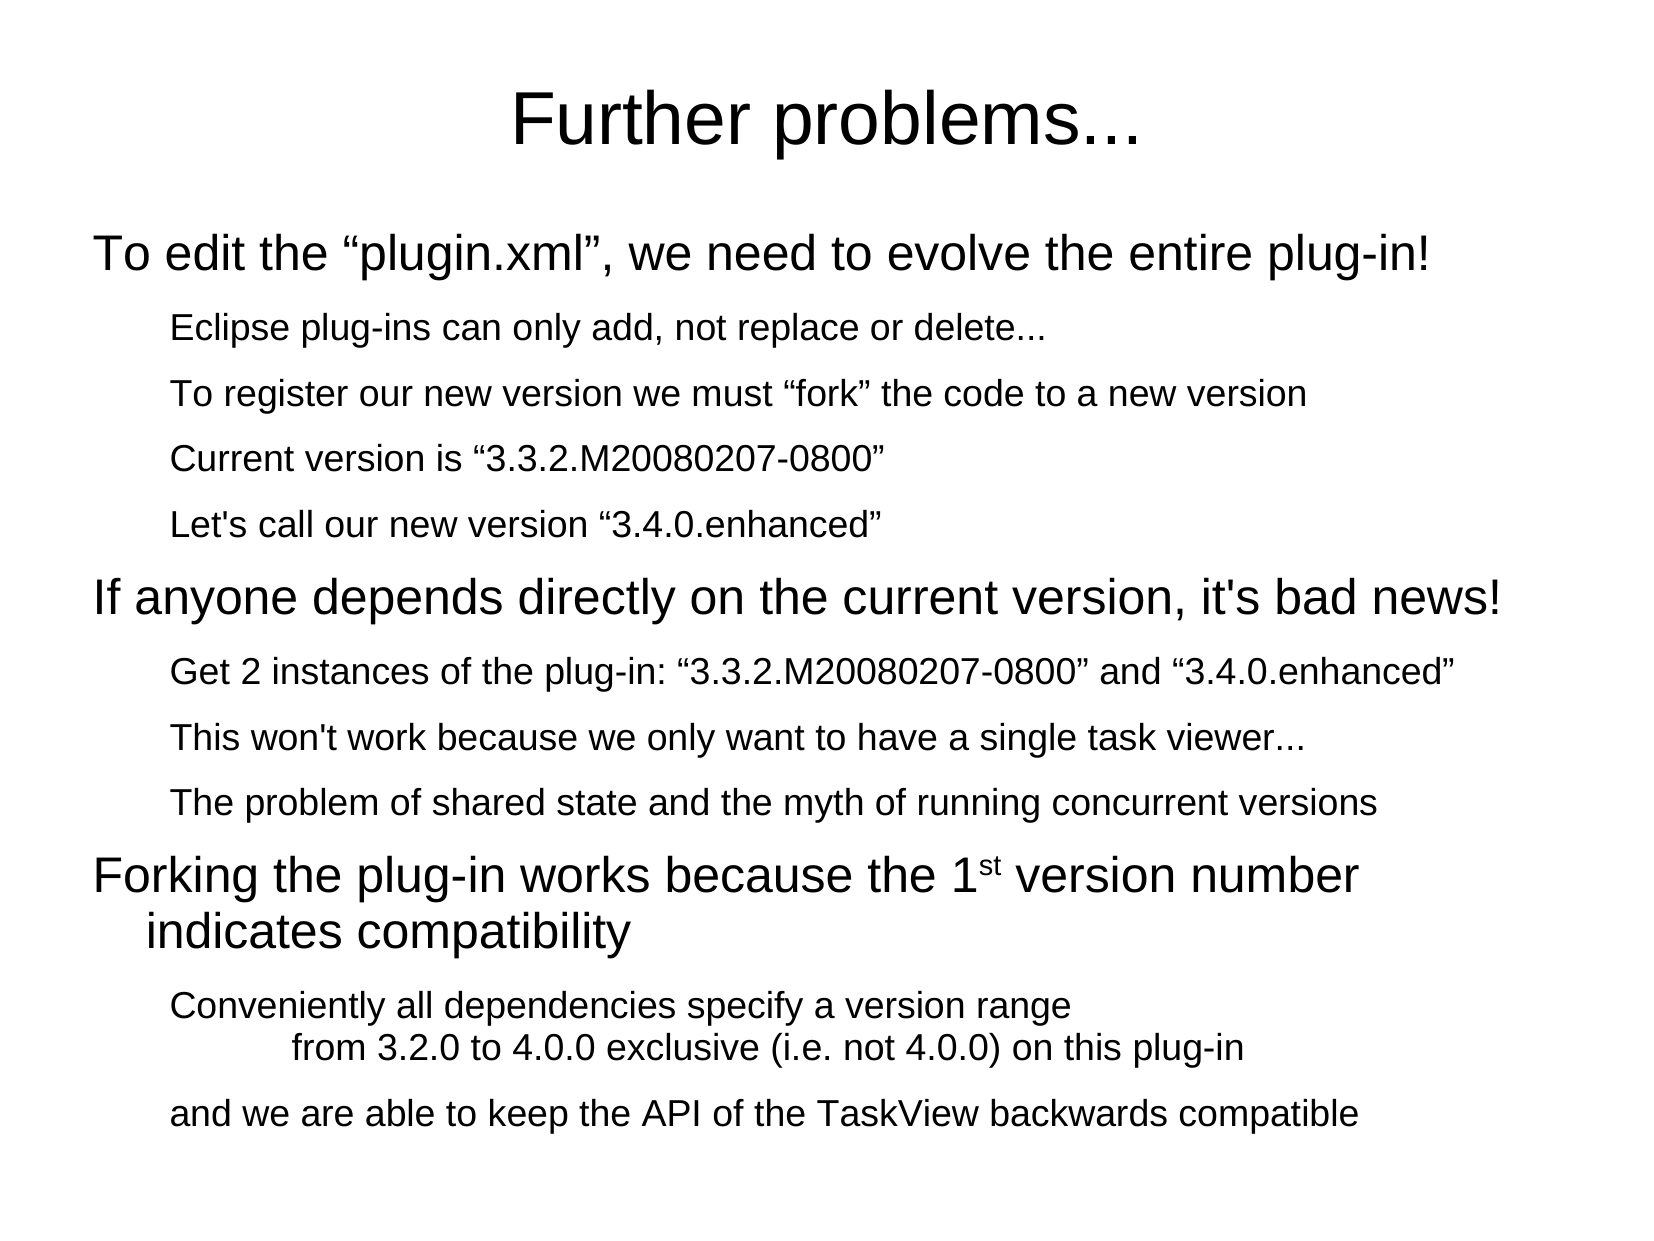

# Further problems...
To edit the “plugin.xml”, we need to evolve the entire plug-in!
Eclipse plug-ins can only add, not replace or delete...
To register our new version we must “fork” the code to a new version
Current version is “3.3.2.M20080207-0800”
Let's call our new version “3.4.0.enhanced”
If anyone depends directly on the current version, it's bad news!
Get 2 instances of the plug-in: “3.3.2.M20080207-0800” and “3.4.0.enhanced”
This won't work because we only want to have a single task viewer...
The problem of shared state and the myth of running concurrent versions
Forking the plug-in works because the 1st version number indicates compatibility
Conveniently all dependencies specify a version range
	from 3.2.0 to 4.0.0 exclusive (i.e. not 4.0.0) on this plug-in
and we are able to keep the API of the TaskView backwards compatible